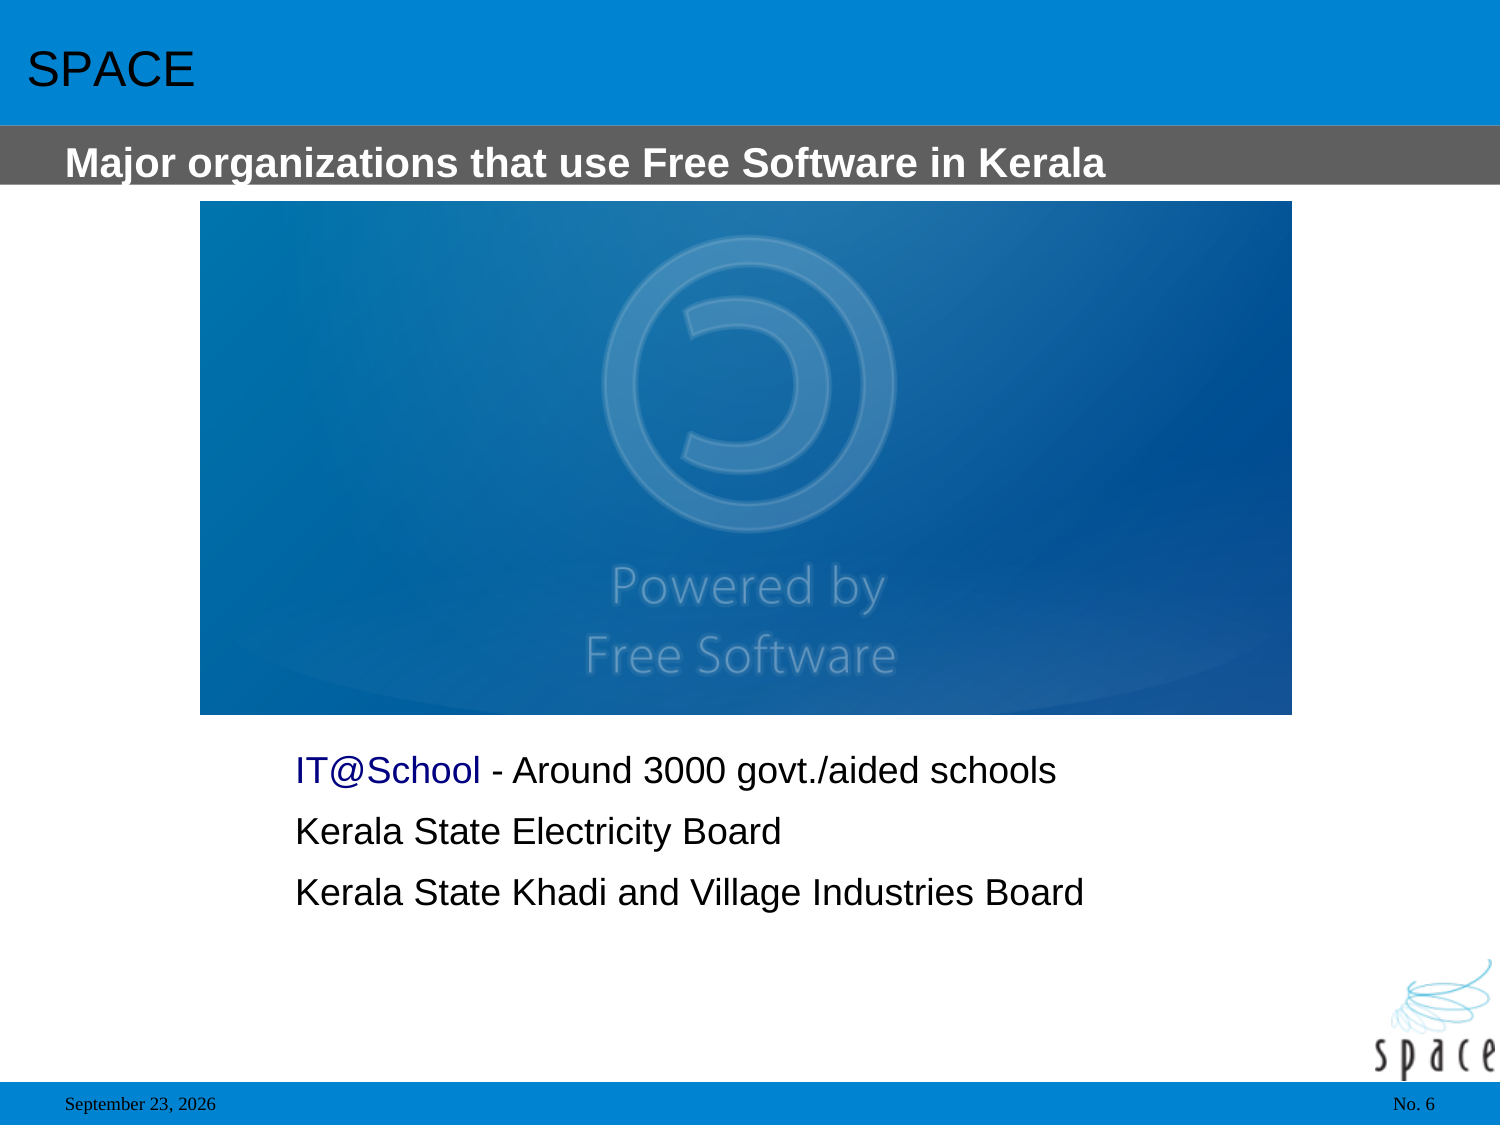

# Major organizations that use Free Software in Kerala
IT@School - Around 3000 govt./aided schools
Kerala State Electricity Board
Kerala State Khadi and Village Industries Board
6